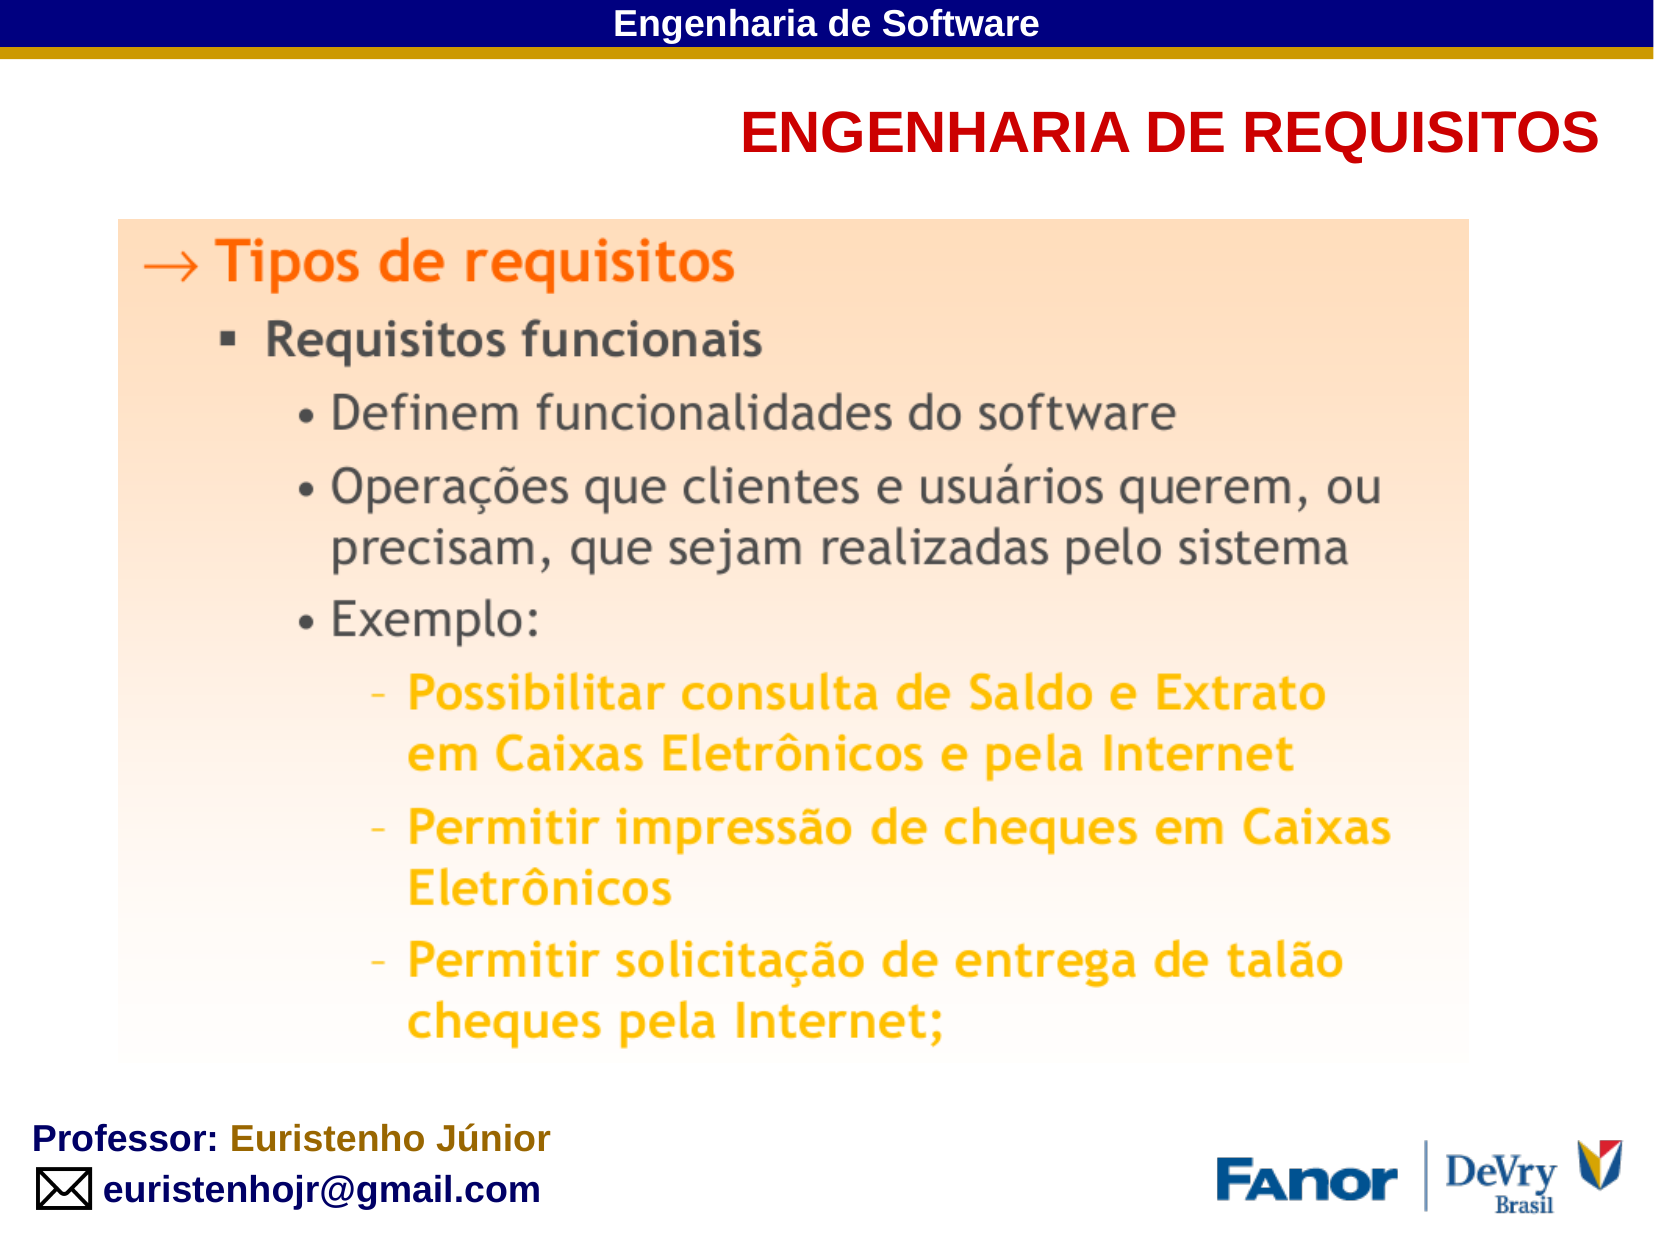

Engenharia de Software
ENGENHARIA DE REQUISITOS
Professor: Euristenho Júnior
euristenhojr@gmail.com